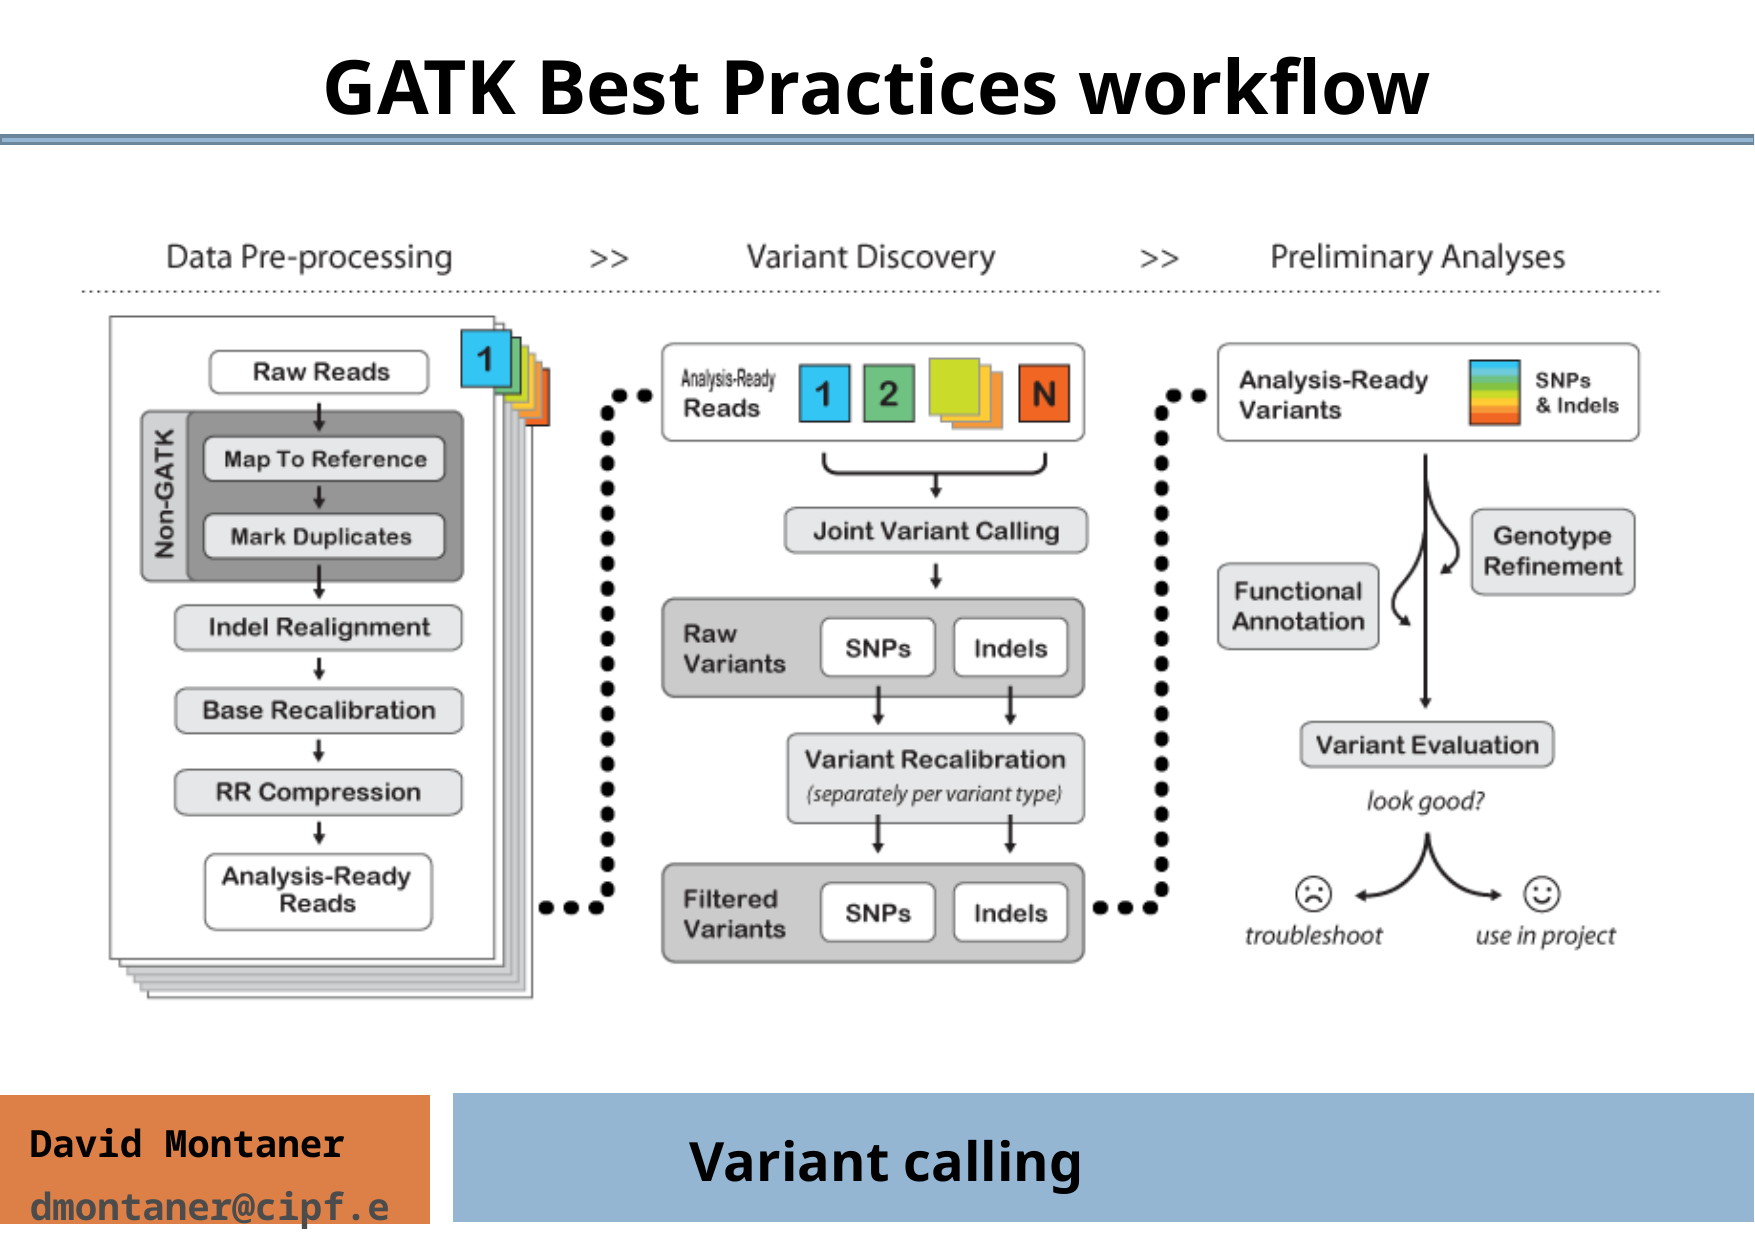

GATK Best Practices workflow
David Montaner
dmontaner@cipf.es
Variant calling